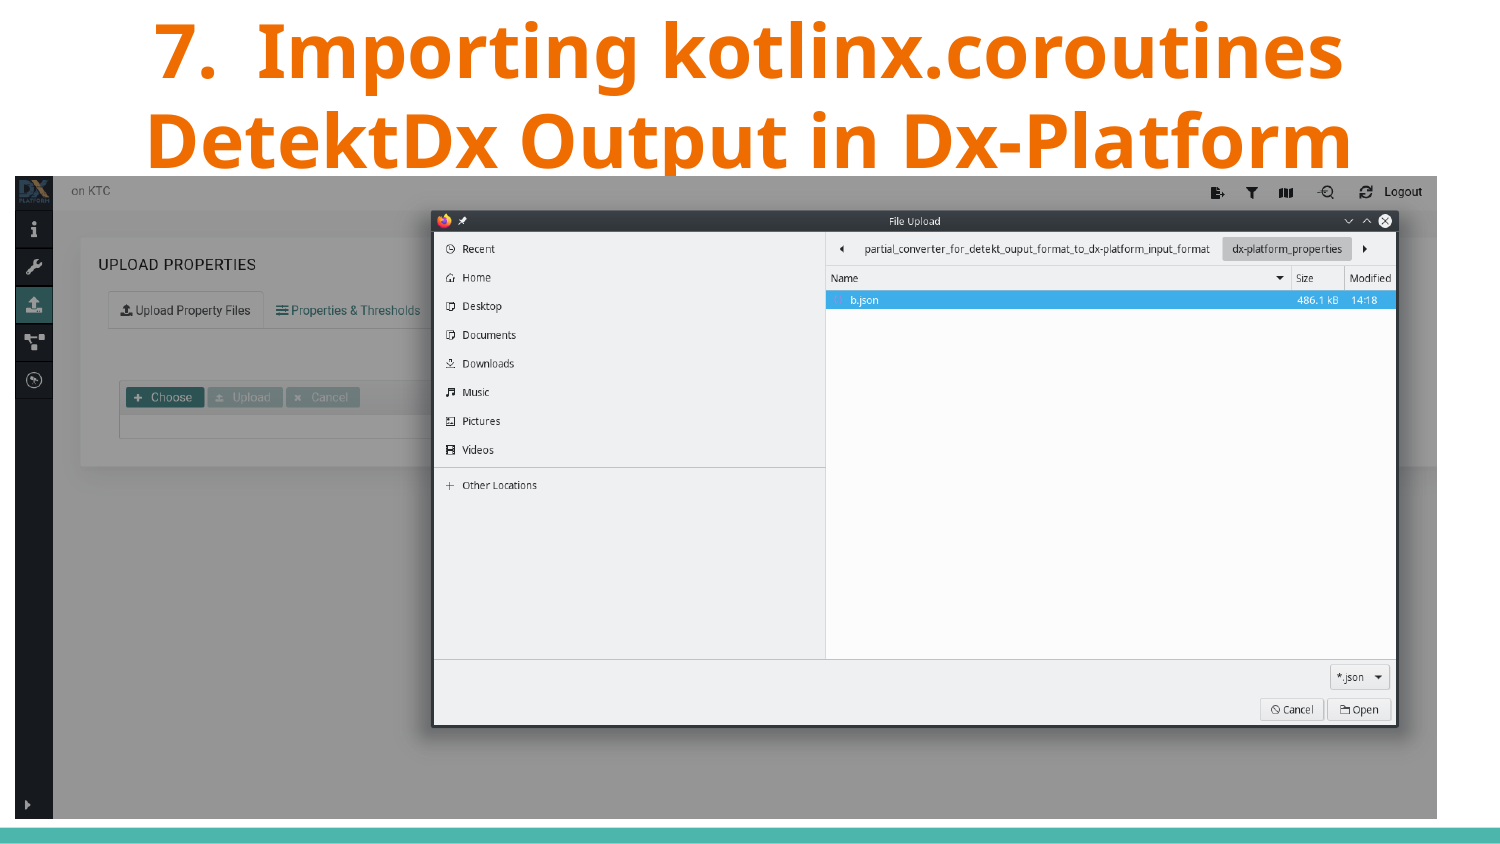

# 7. Importing kotlinx.coroutines DetektDx Output in Dx-Platform